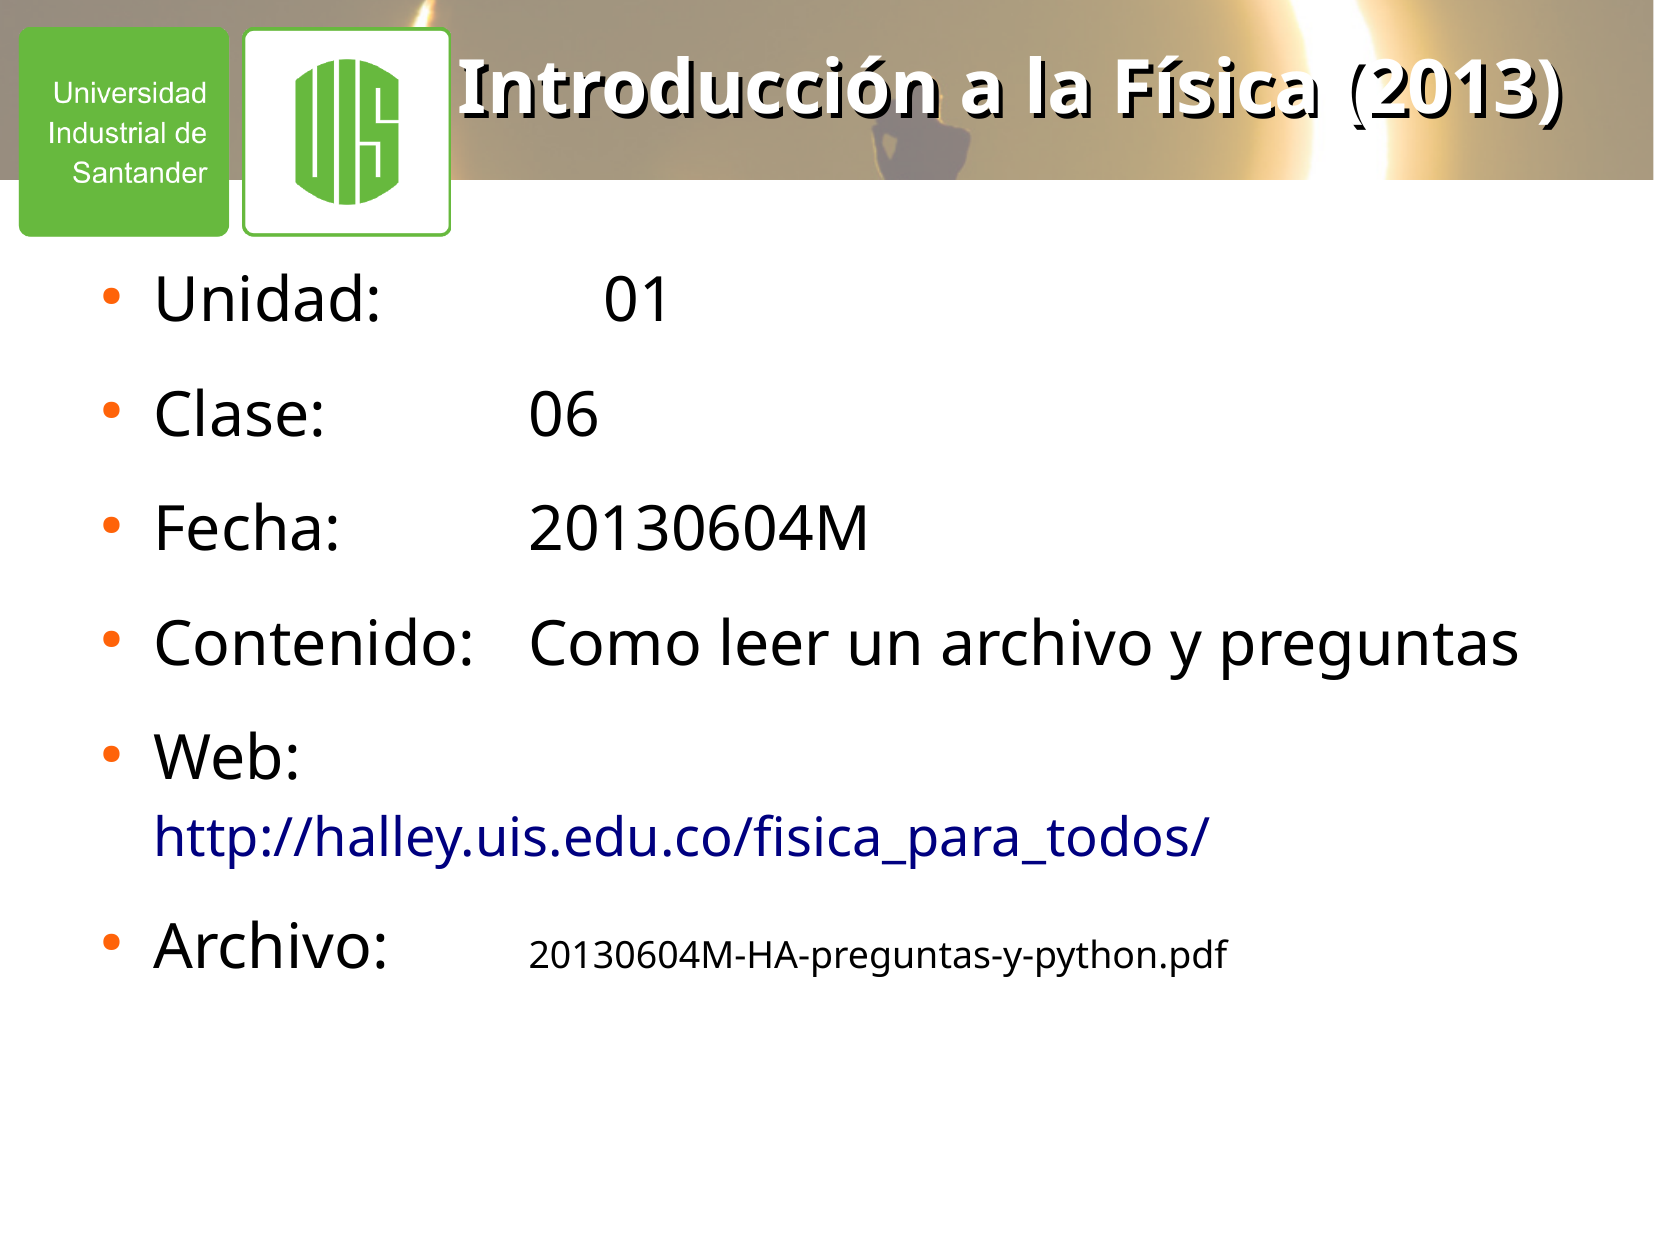

# Introducción a la Física (2013)
Unidad:			01
Clase:			06
Fecha:			20130604M
Contenido:	Como leer un archivo y preguntas
Web:				http://halley.uis.edu.co/fisica_para_todos/
Archivo:		20130604M-HA-preguntas-y-python.pdf